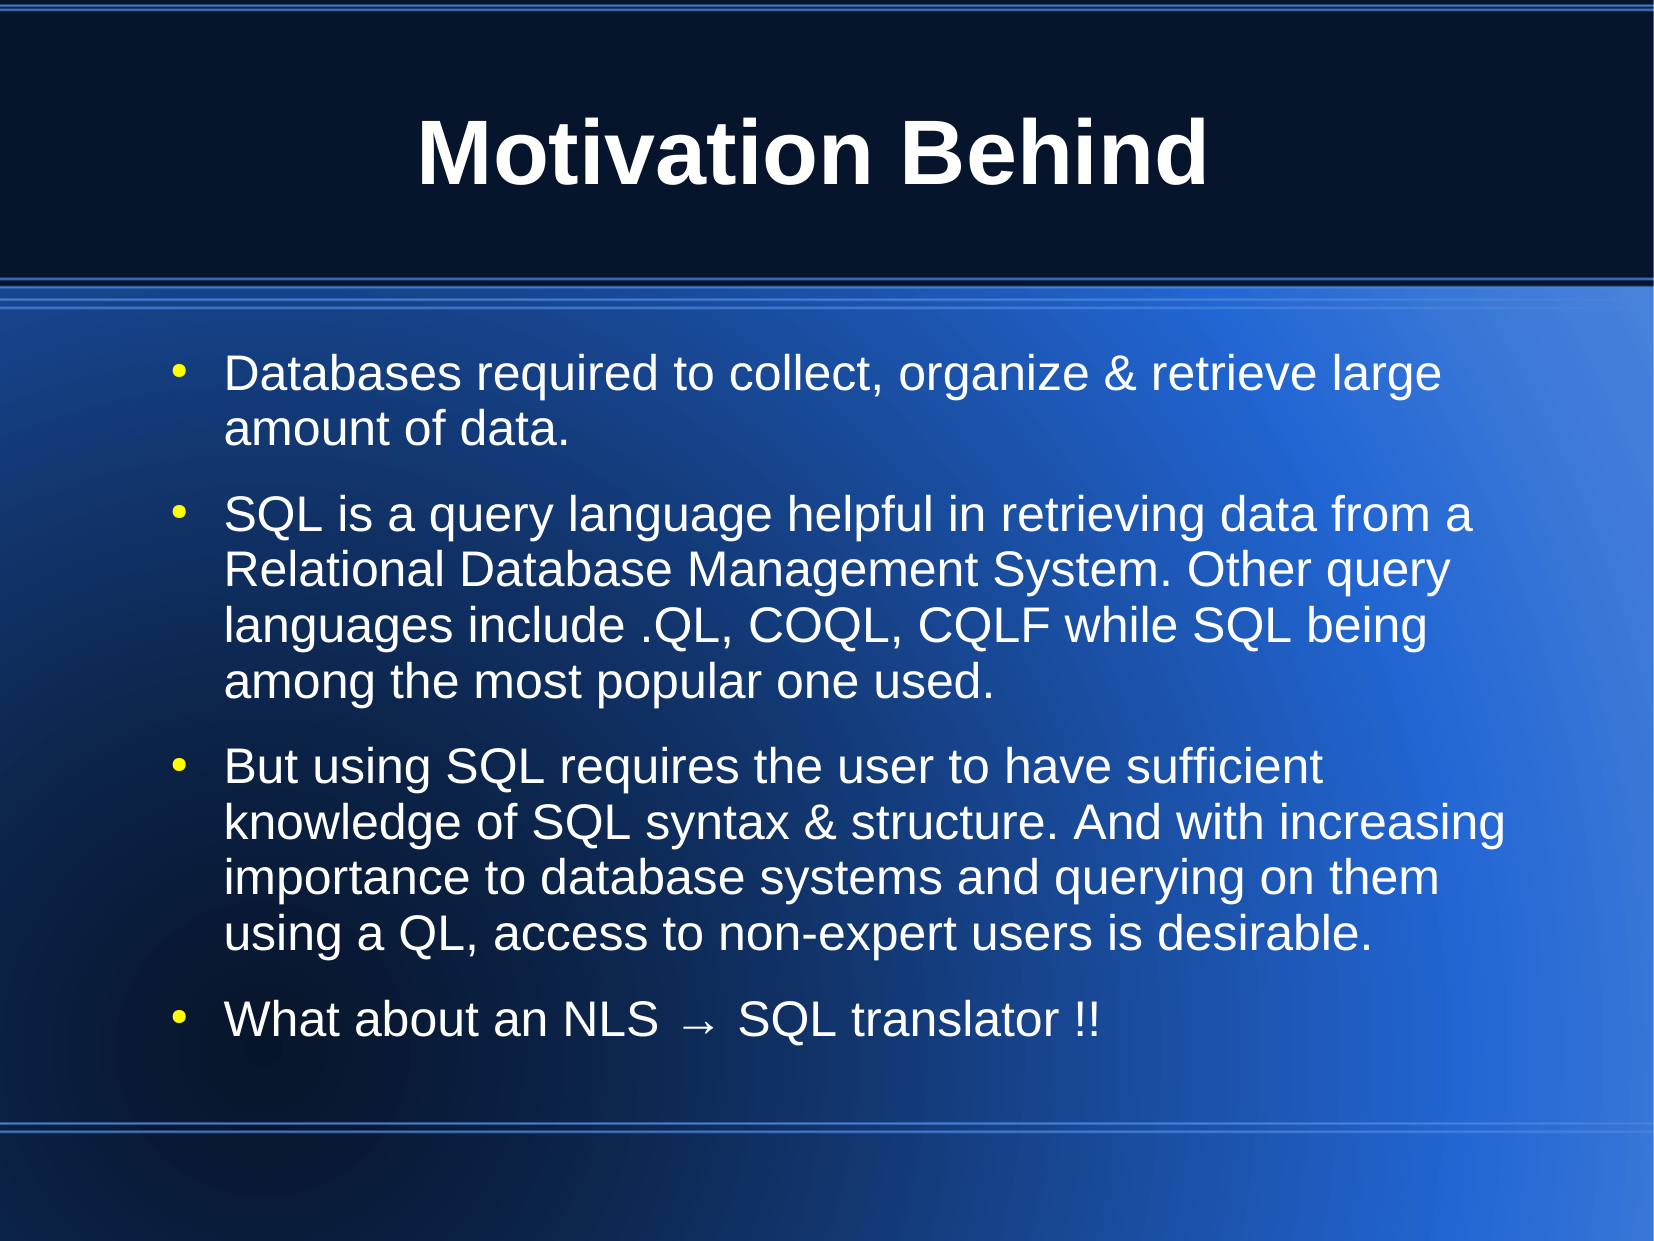

# Motivation Behind
Databases required to collect, organize & retrieve large amount of data.
SQL is a query language helpful in retrieving data from a Relational Database Management System. Other query languages include .QL, COQL, CQLF while SQL being among the most popular one used.
But using SQL requires the user to have sufficient knowledge of SQL syntax & structure. And with increasing importance to database systems and querying on them using a QL, access to non-expert users is desirable.
What about an NLS → SQL translator !!